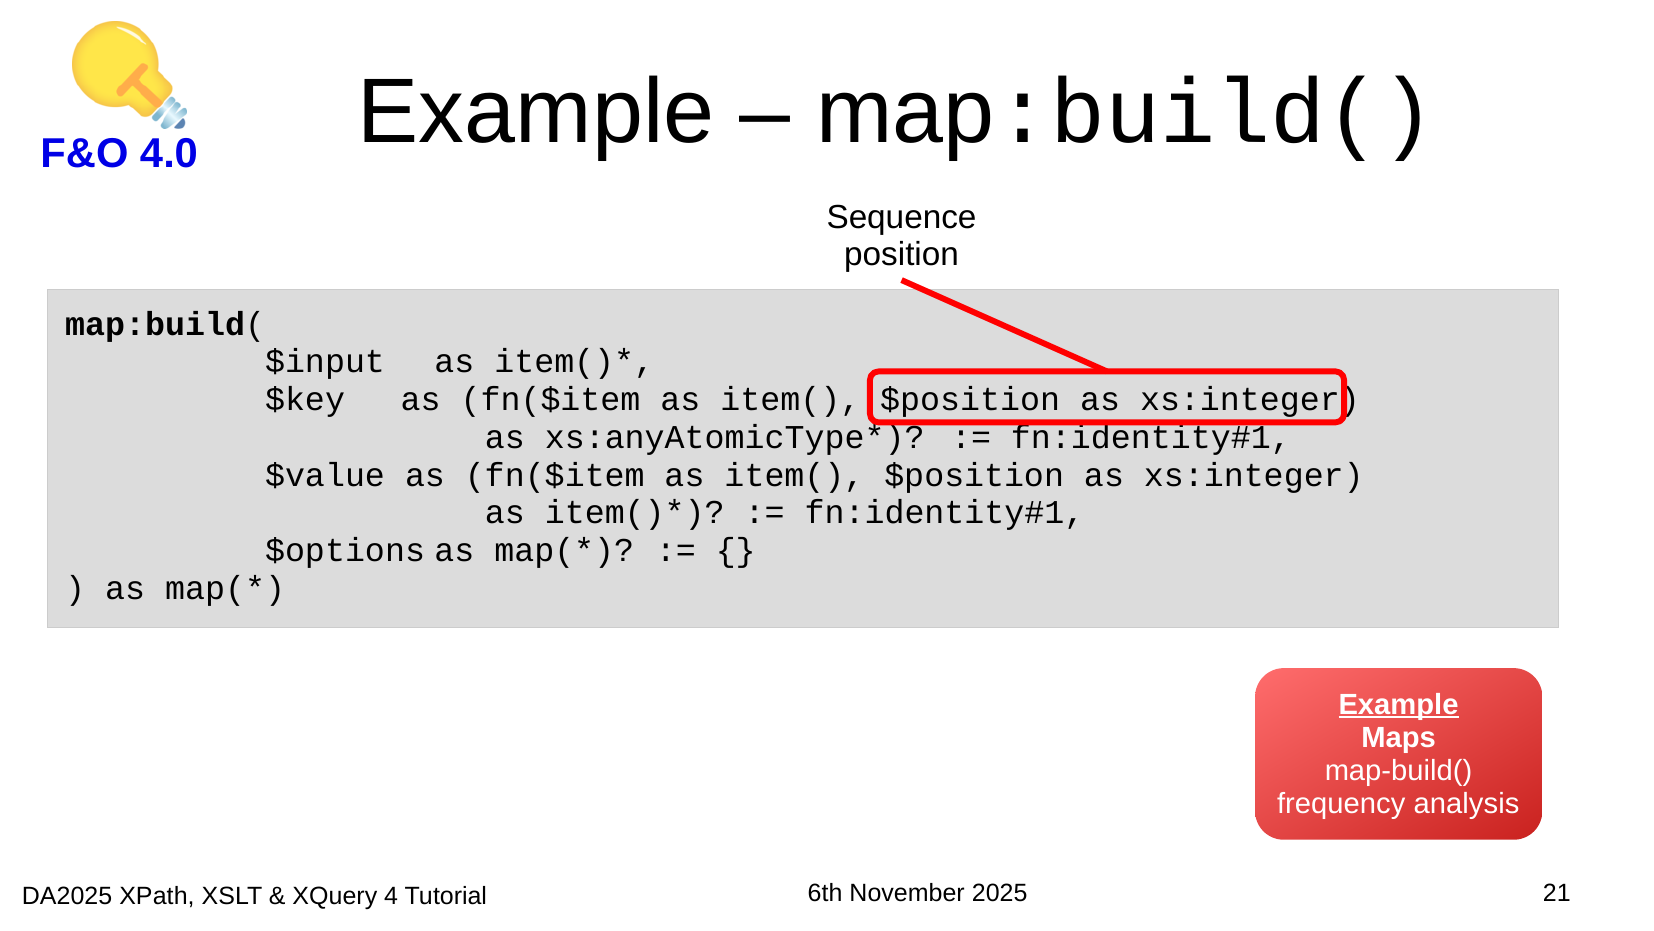

# Example – map:build()
Sequence position
map:build(
 $input	as item()*,
 $key	 as (fn($item as item(), $position as xs:integer)
 as xs:anyAtomicType*)?	:= fn:identity#1,
 $value as (fn($item as item(), $position as xs:integer)
 as item()*)? := fn:identity#1,
 $options	as map(*)?	:= {}
) as map(*)
Example
Maps
map-build()
frequency analysis
21
6th November 2025
DA2025 XPath, XSLT & XQuery 4 Tutorial